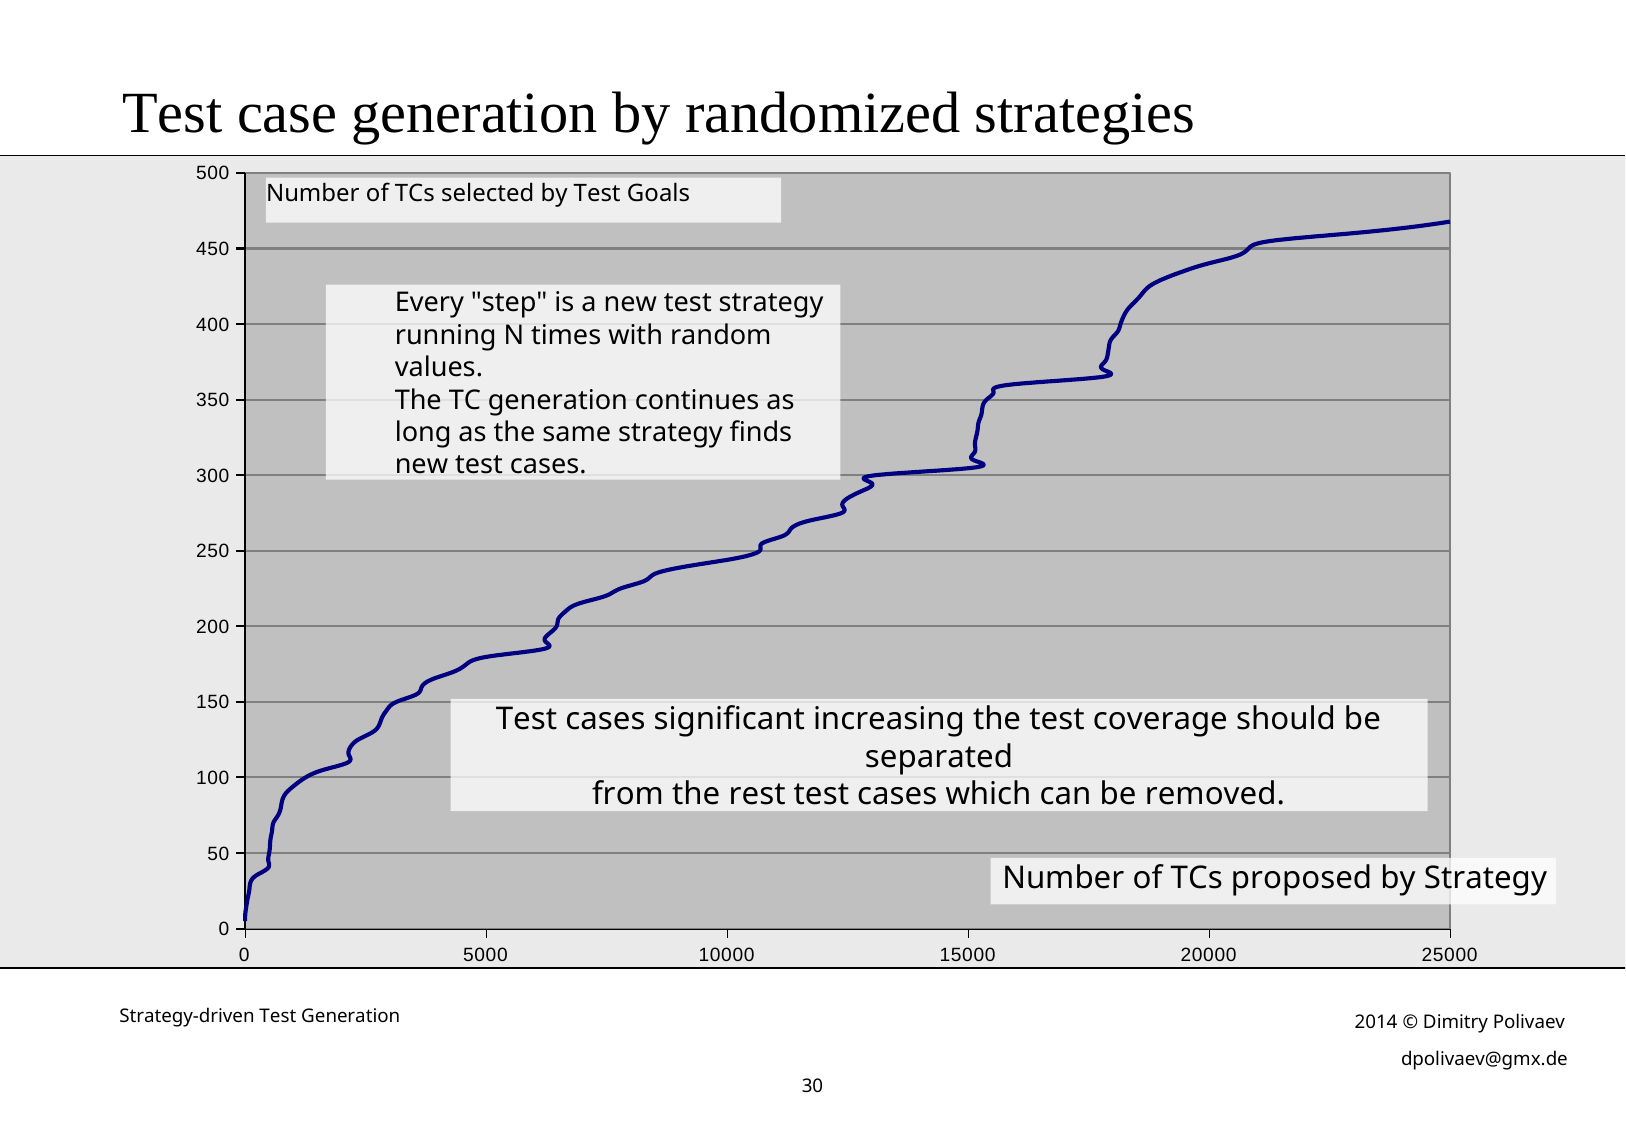

# Test case generation by randomized strategies
Number of TCs selected by Test Goals
Every "step" is a new test strategy running N times with random values.
The TC generation continues as long as the same strategy finds new test cases.
Test cases significant increasing the test coverage should be separated
from the rest test cases which can be removed.
Number of TCs proposed by Strategy